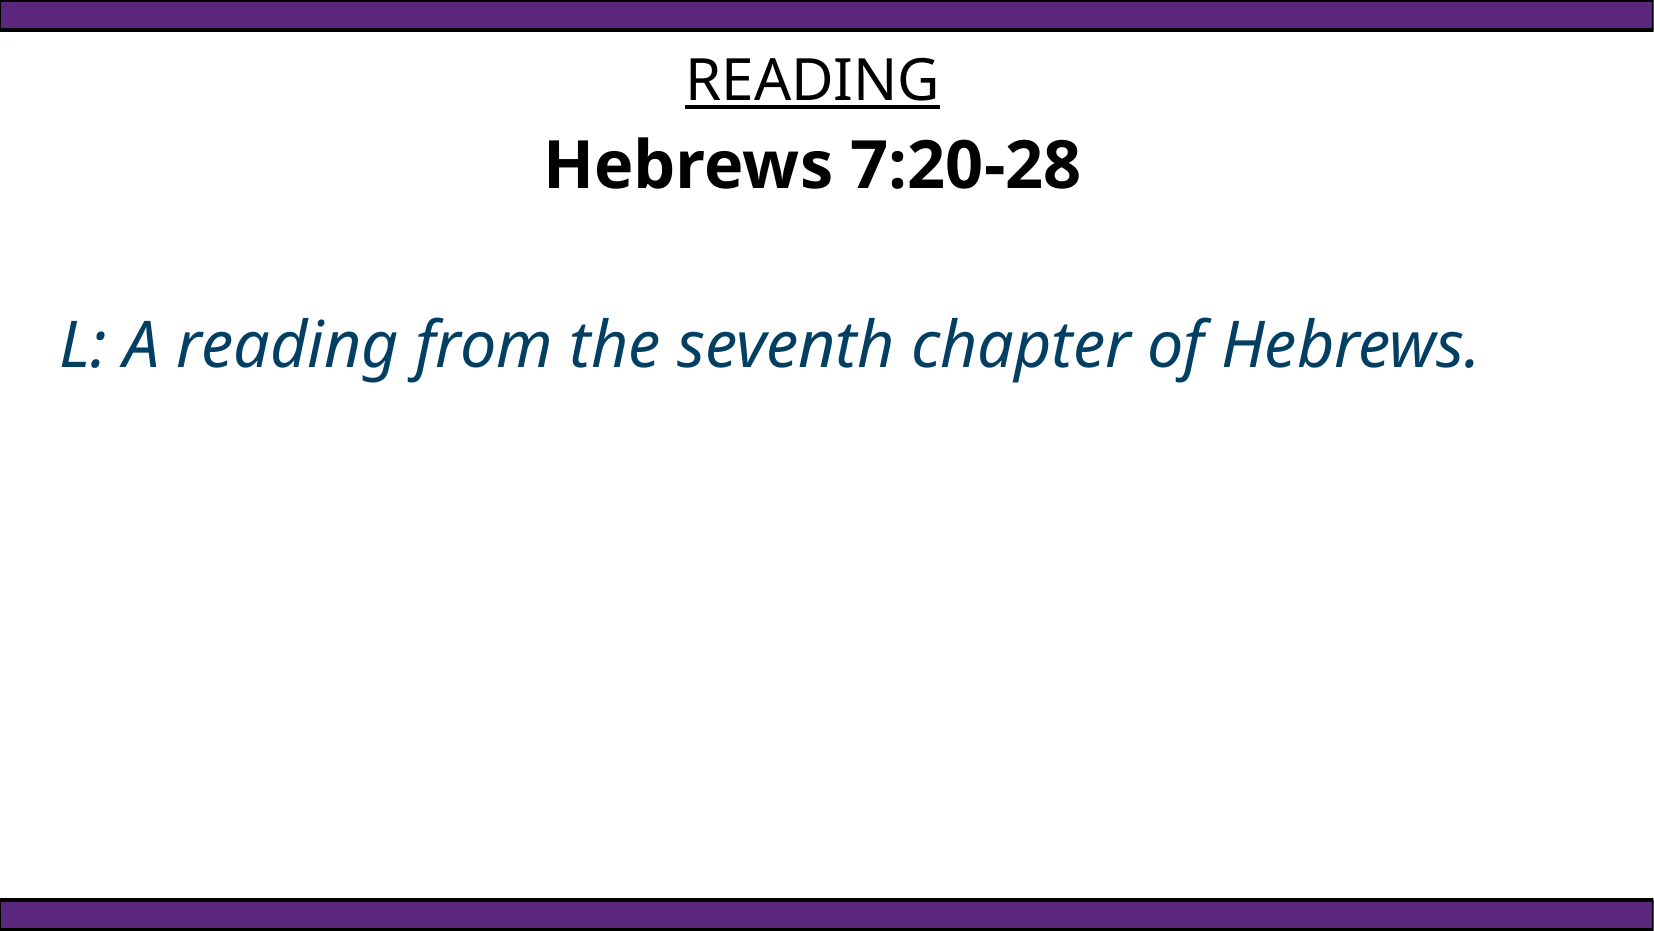

READING
Hebrews 7:20-28
L: A reading from the seventh chapter of Hebrews.